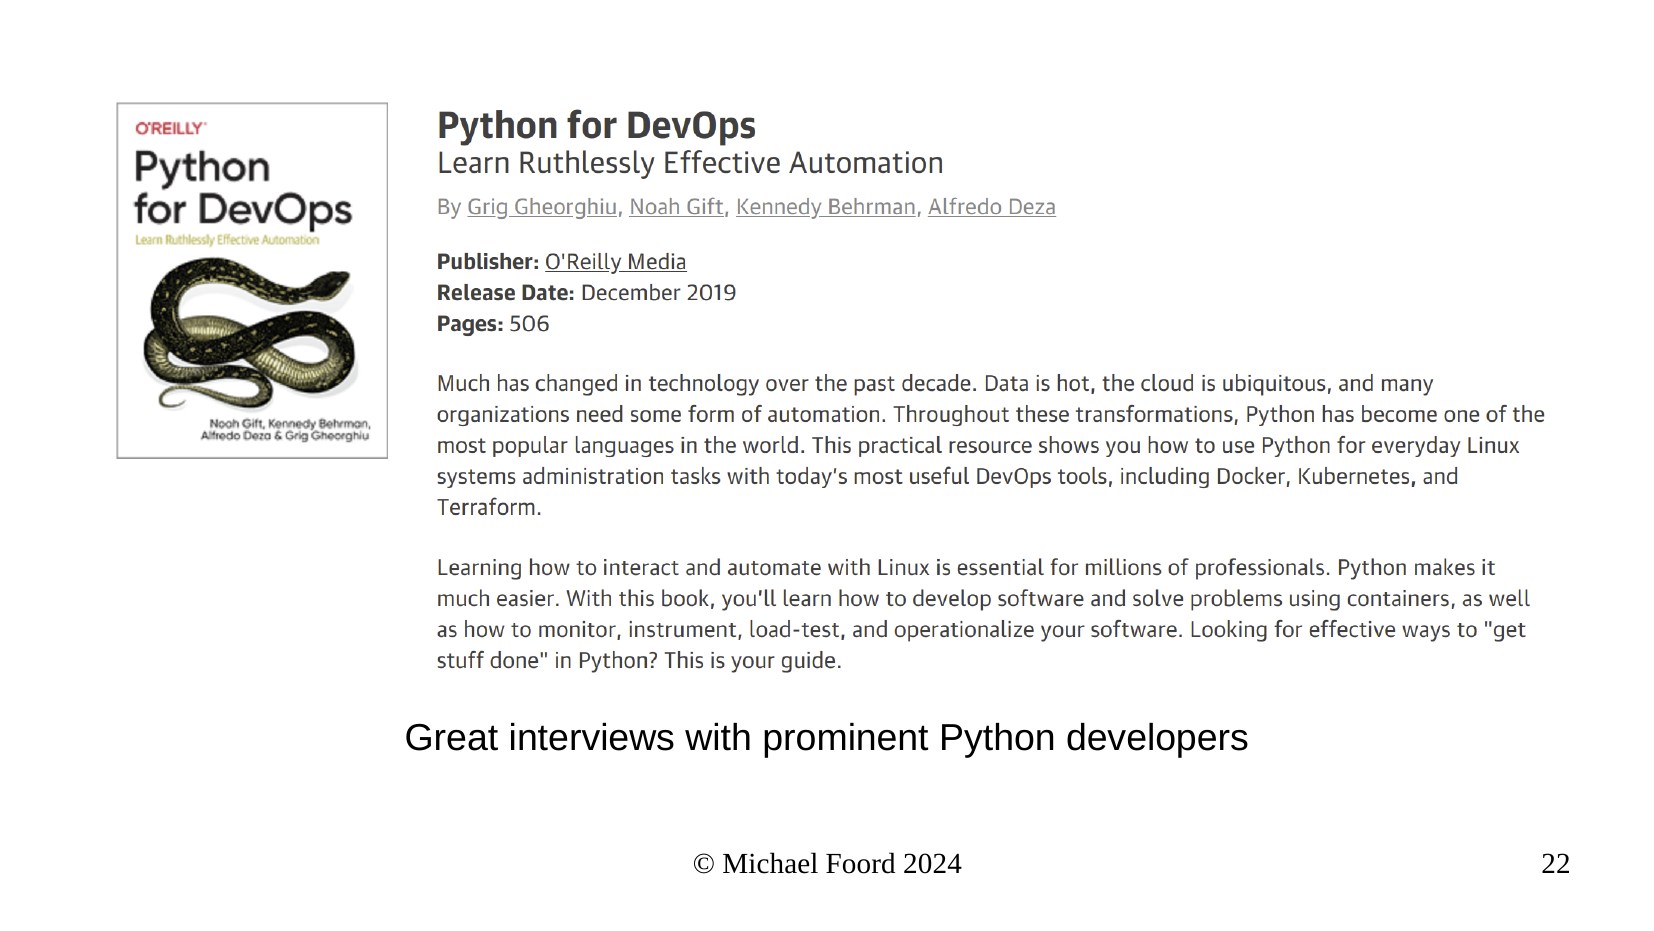

Great interviews with prominent Python developers
© Michael Foord 2024
22